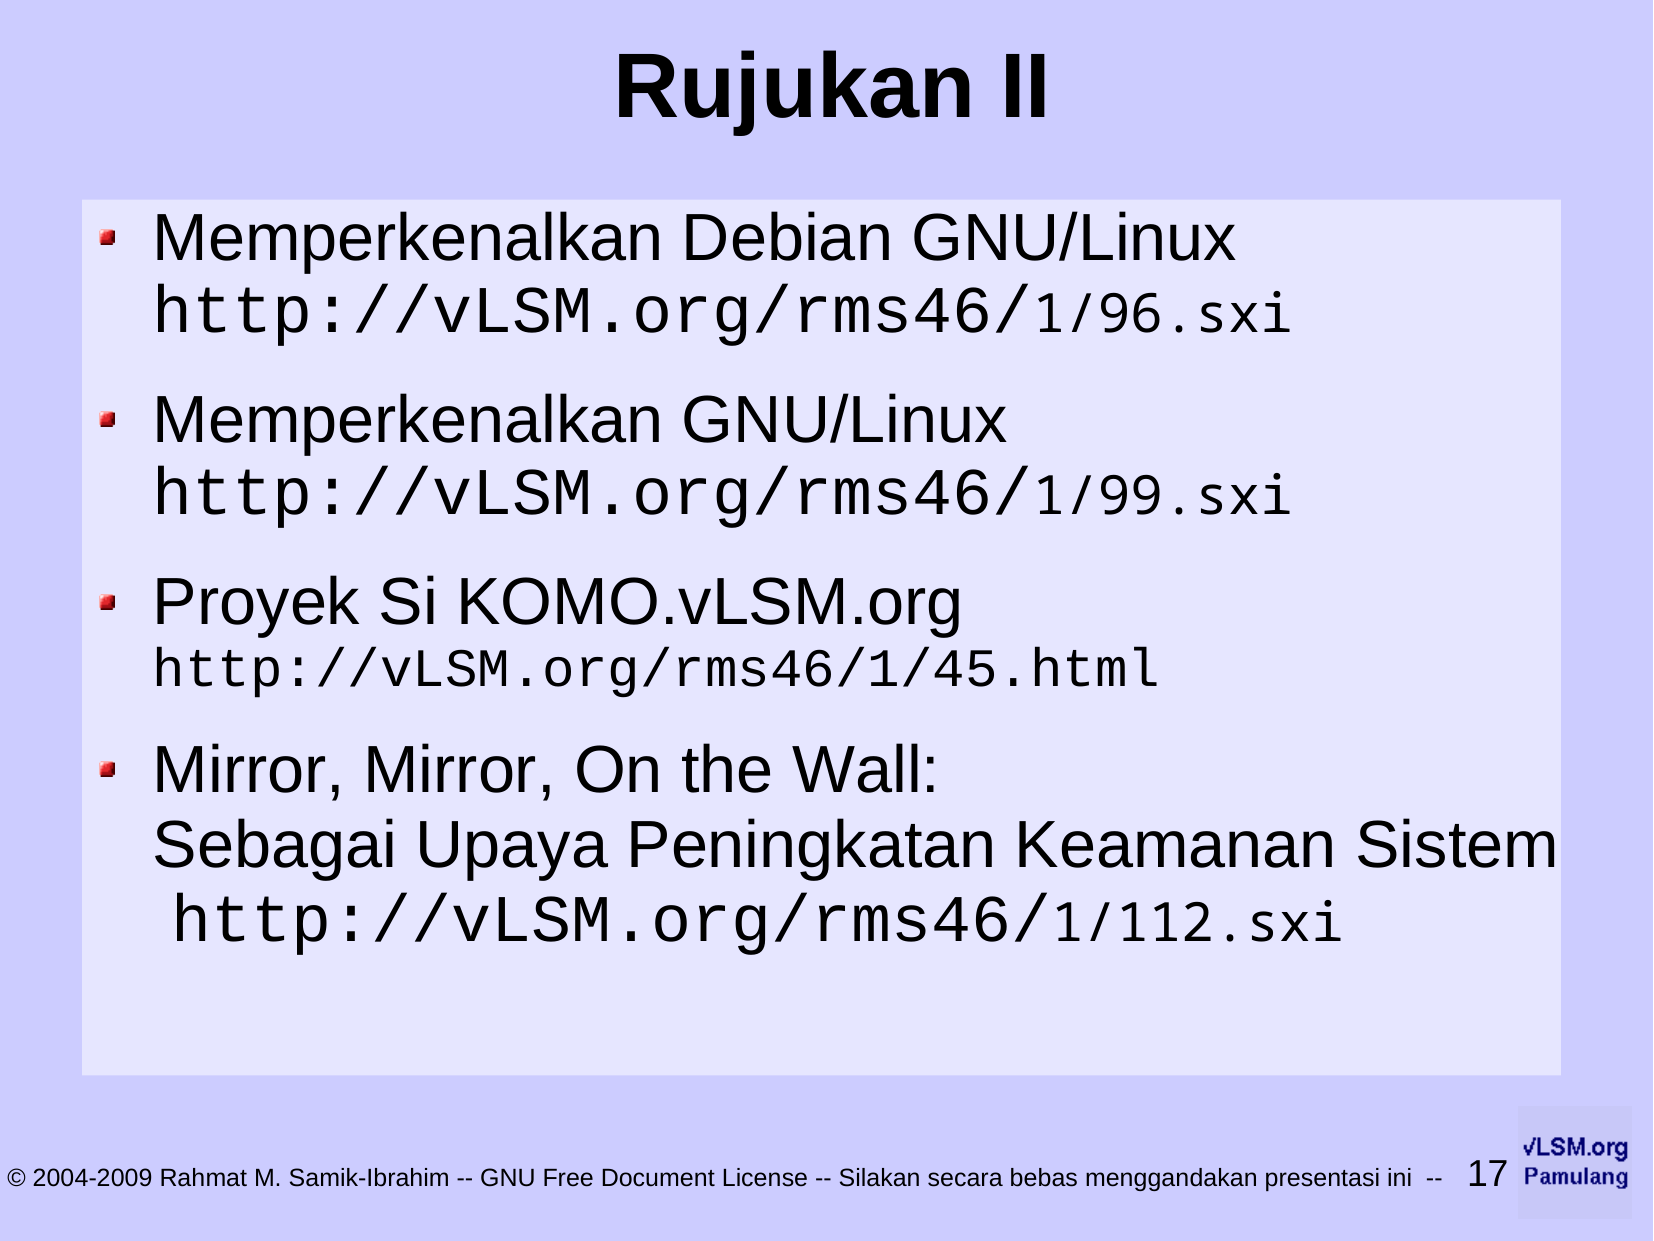

# Rujukan II
Memperkenalkan Debian GNU/Linux http://vLSM.org/rms46/1/96.sxi
Memperkenalkan GNU/Linux http://vLSM.org/rms46/1/99.sxi
Proyek Si KOMO.vLSM.org http://vLSM.org/rms46/1/45.html
Mirror, Mirror, On the Wall:
Sebagai Upaya Peningkatan Keamanan Sistem http://vLSM.org/rms46/1/112.sxi